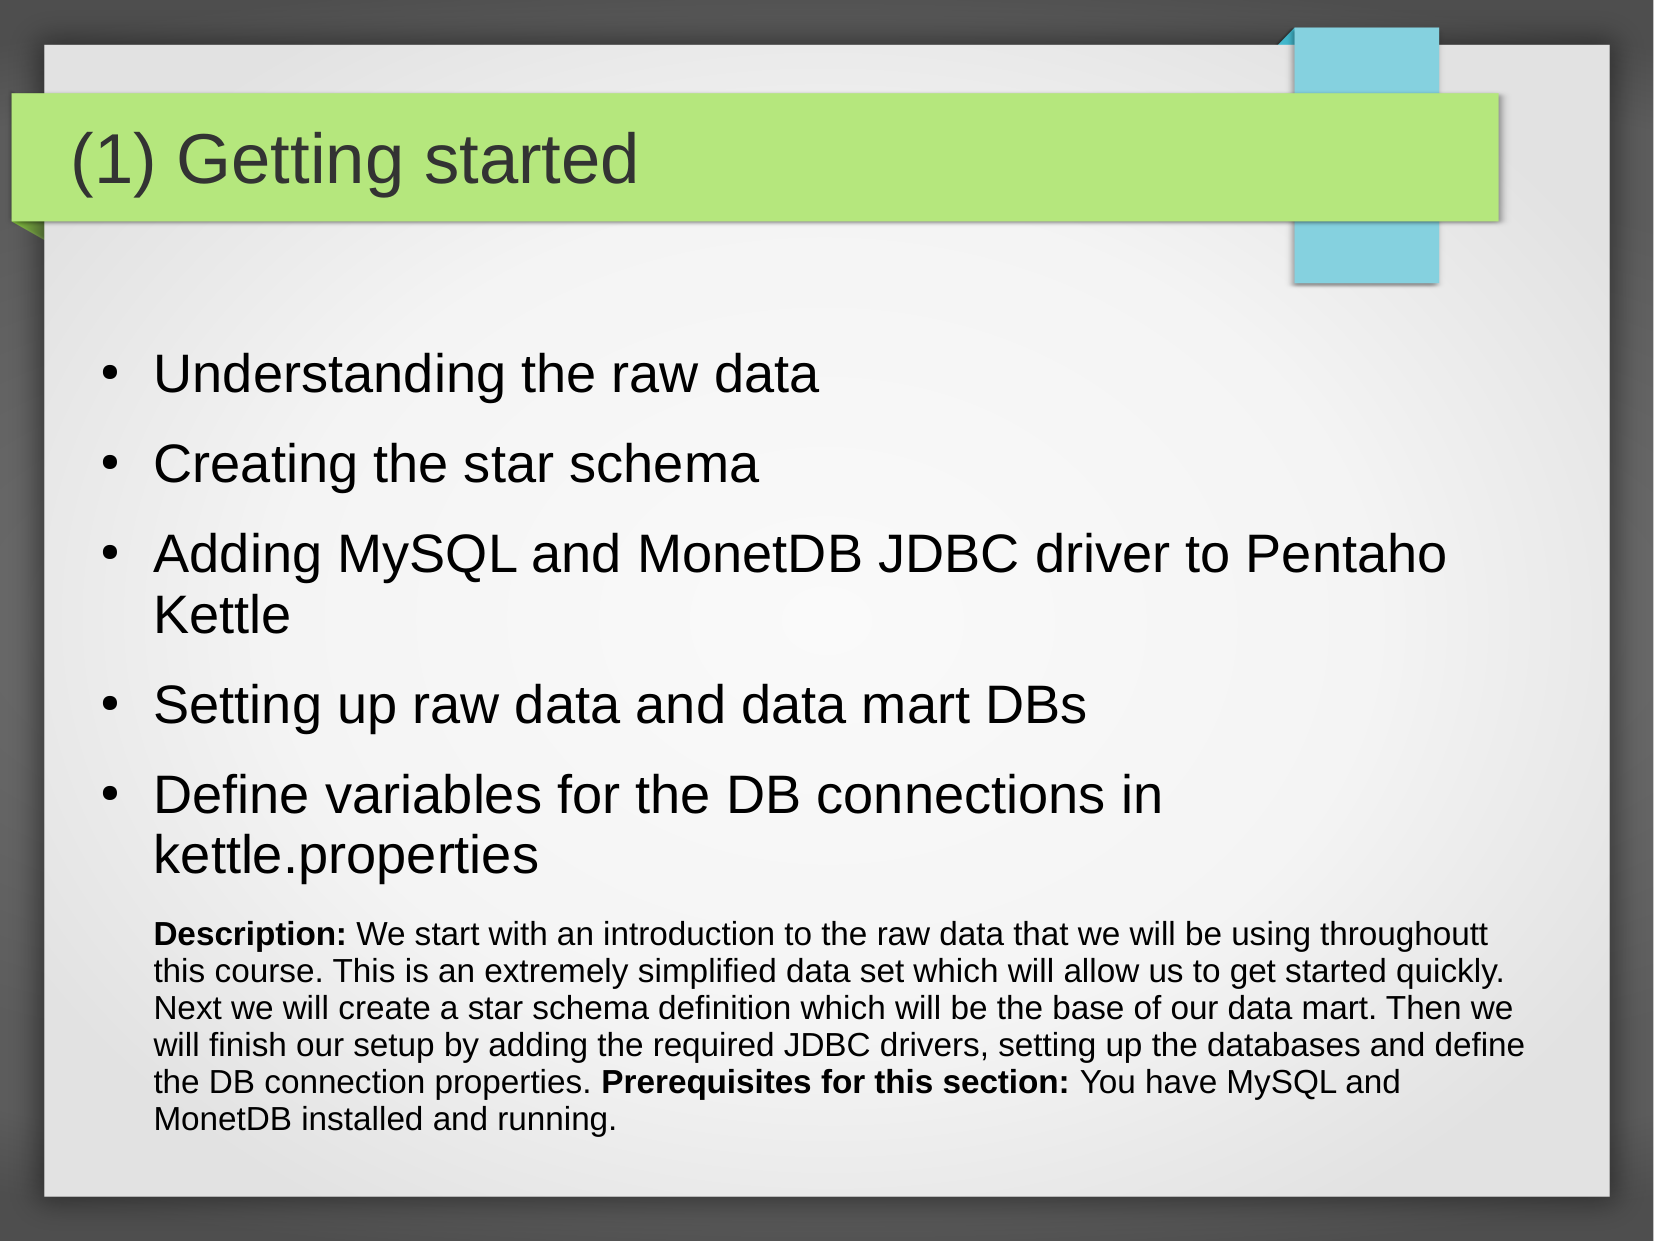

# (1) Getting started
Understanding the raw data
Creating the star schema
Adding MySQL and MonetDB JDBC driver to Pentaho Kettle
Setting up raw data and data mart DBs
Define variables for the DB connections in kettle.properties
Description: We start with an introduction to the raw data that we will be using throughoutt this course. This is an extremely simplified data set which will allow us to get started quickly. Next we will create a star schema definition which will be the base of our data mart. Then we will finish our setup by adding the required JDBC drivers, setting up the databases and define the DB connection properties. Prerequisites for this section: You have MySQL and MonetDB installed and running.